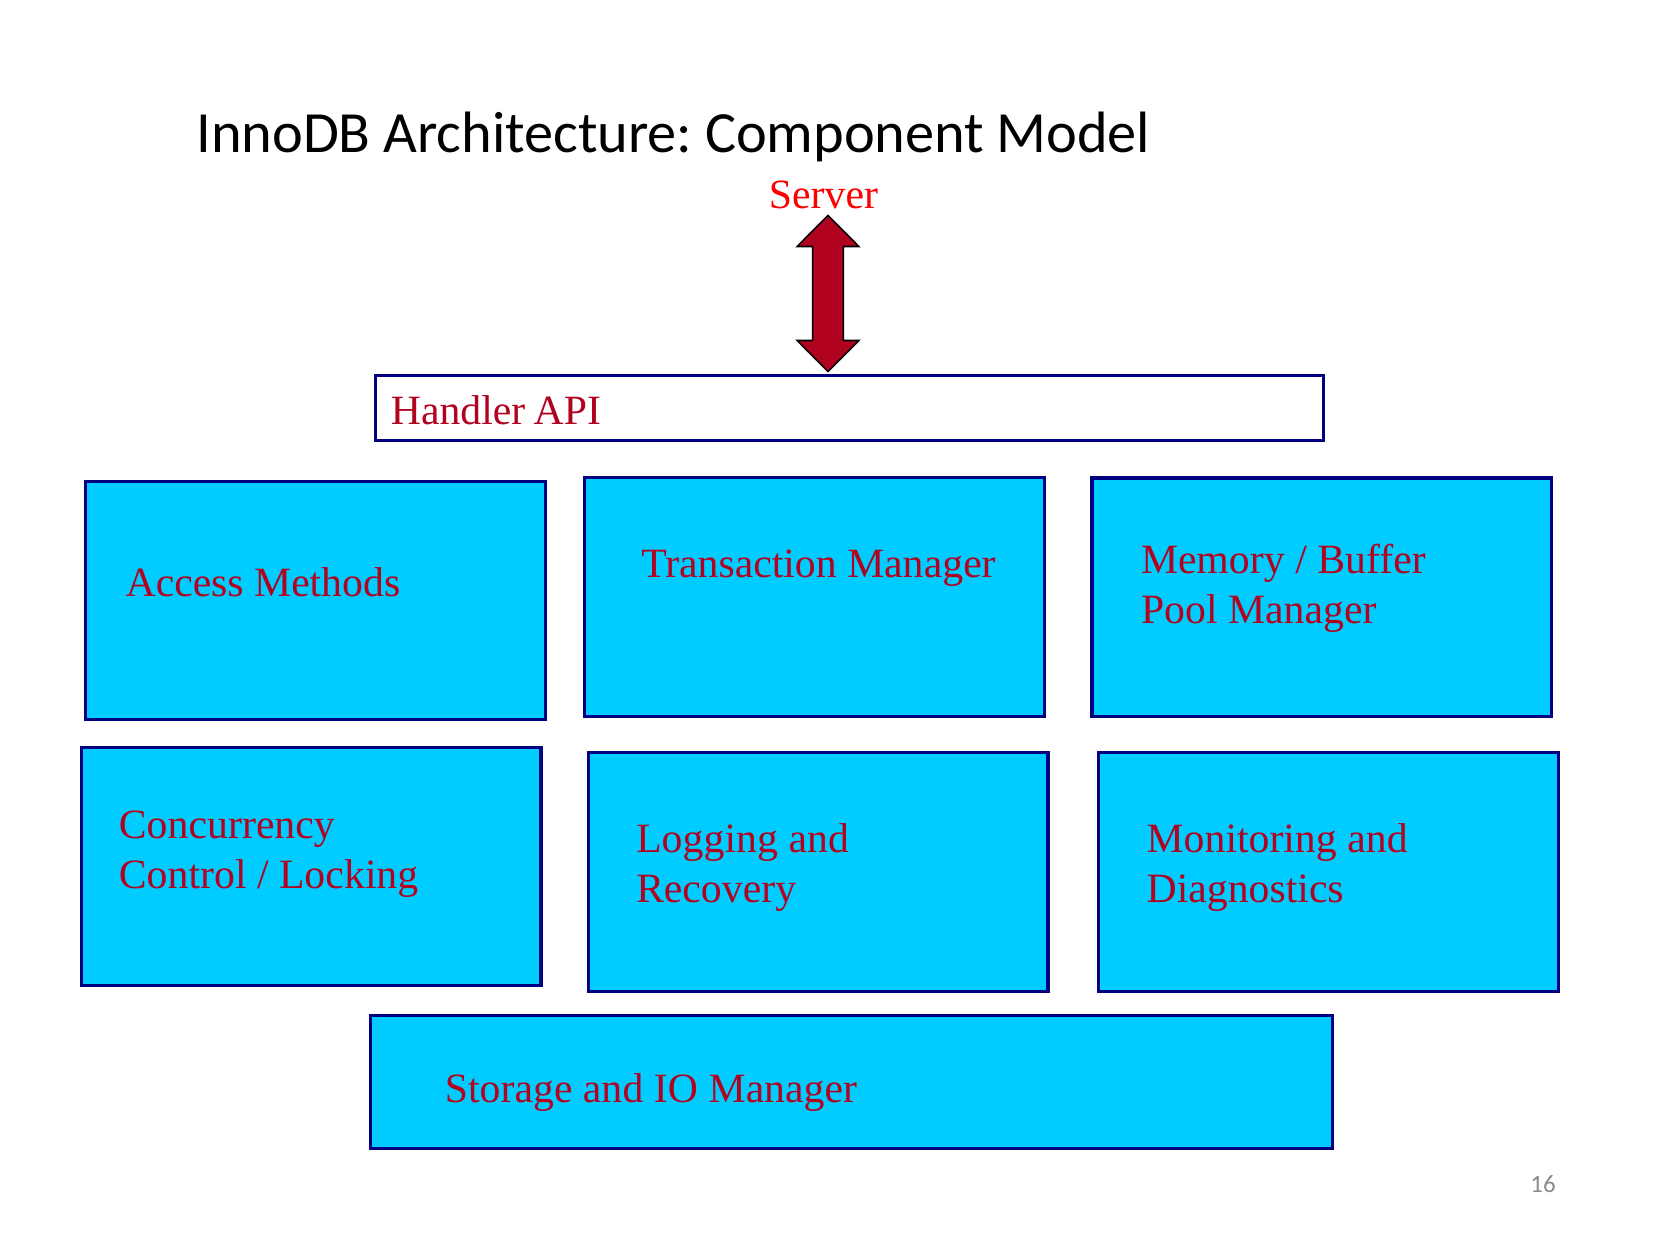

# InnoDB Architecture: Component Model
Server
Handler API
Memory / Buffer Pool Manager
Transaction Manager
Access Methods
Concurrency Control / Locking
Logging and Recovery
Monitoring and Diagnostics
Storage and IO Manager
16